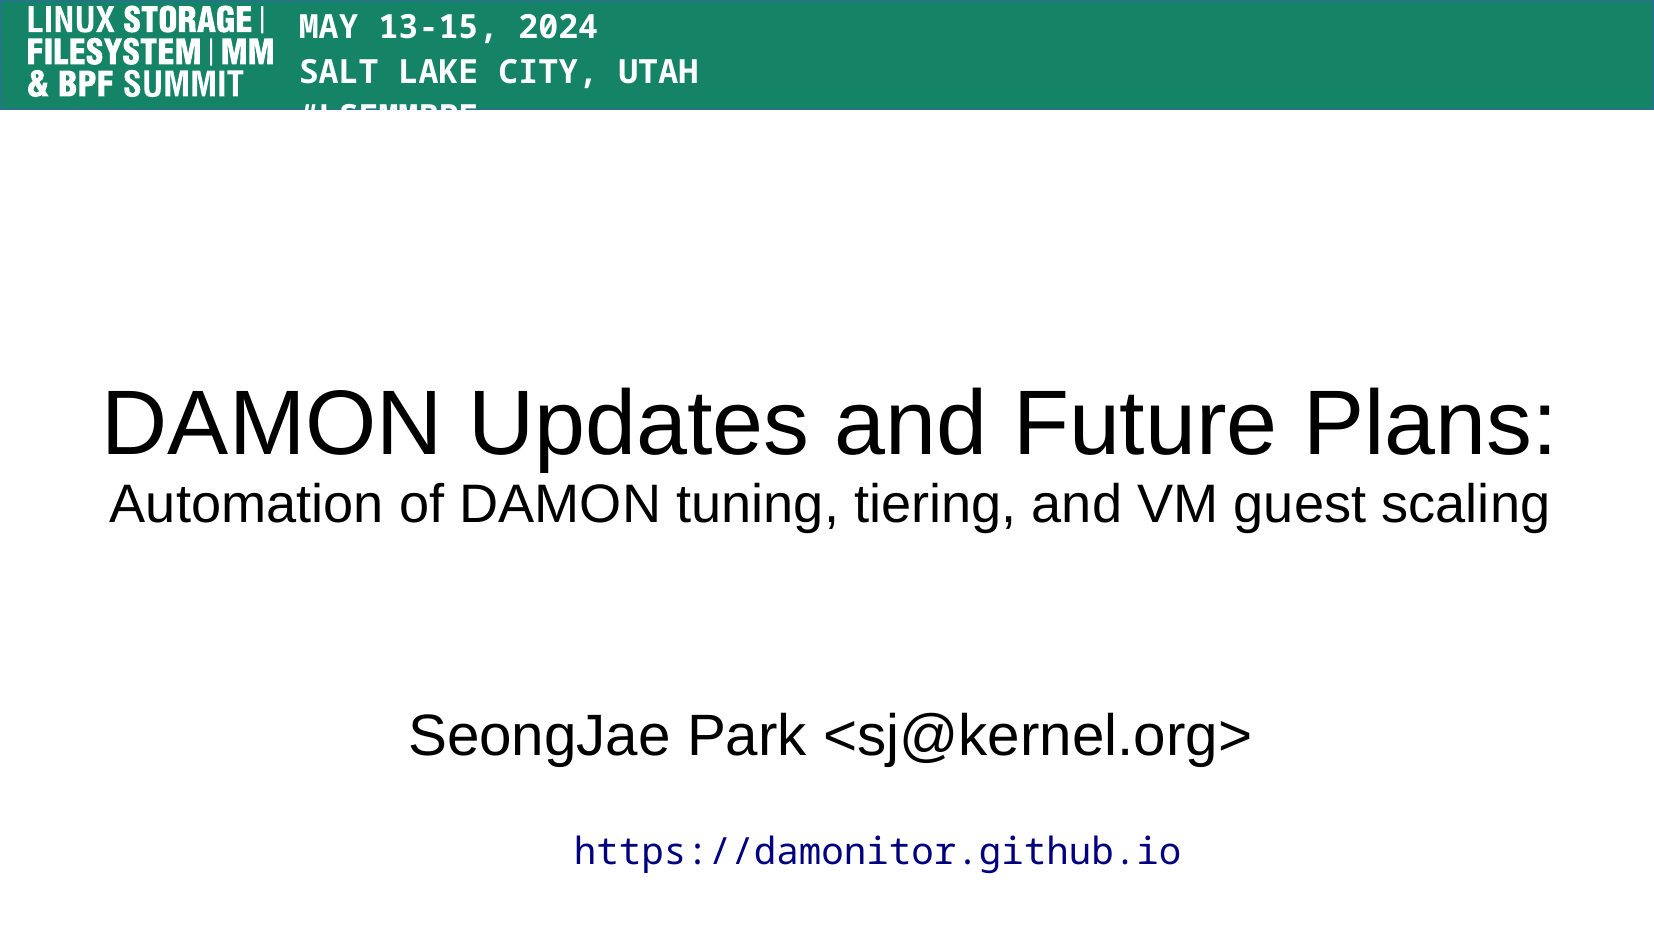

MAY 13-15, 2024
SALT LAKE CITY, UTAH
#LSFMMBPF
# DAMON Updates and Future Plans: Automation of DAMON tuning, tiering, and VM guest scaling
SeongJae Park <sj@kernel.org>
https://damonitor.github.io